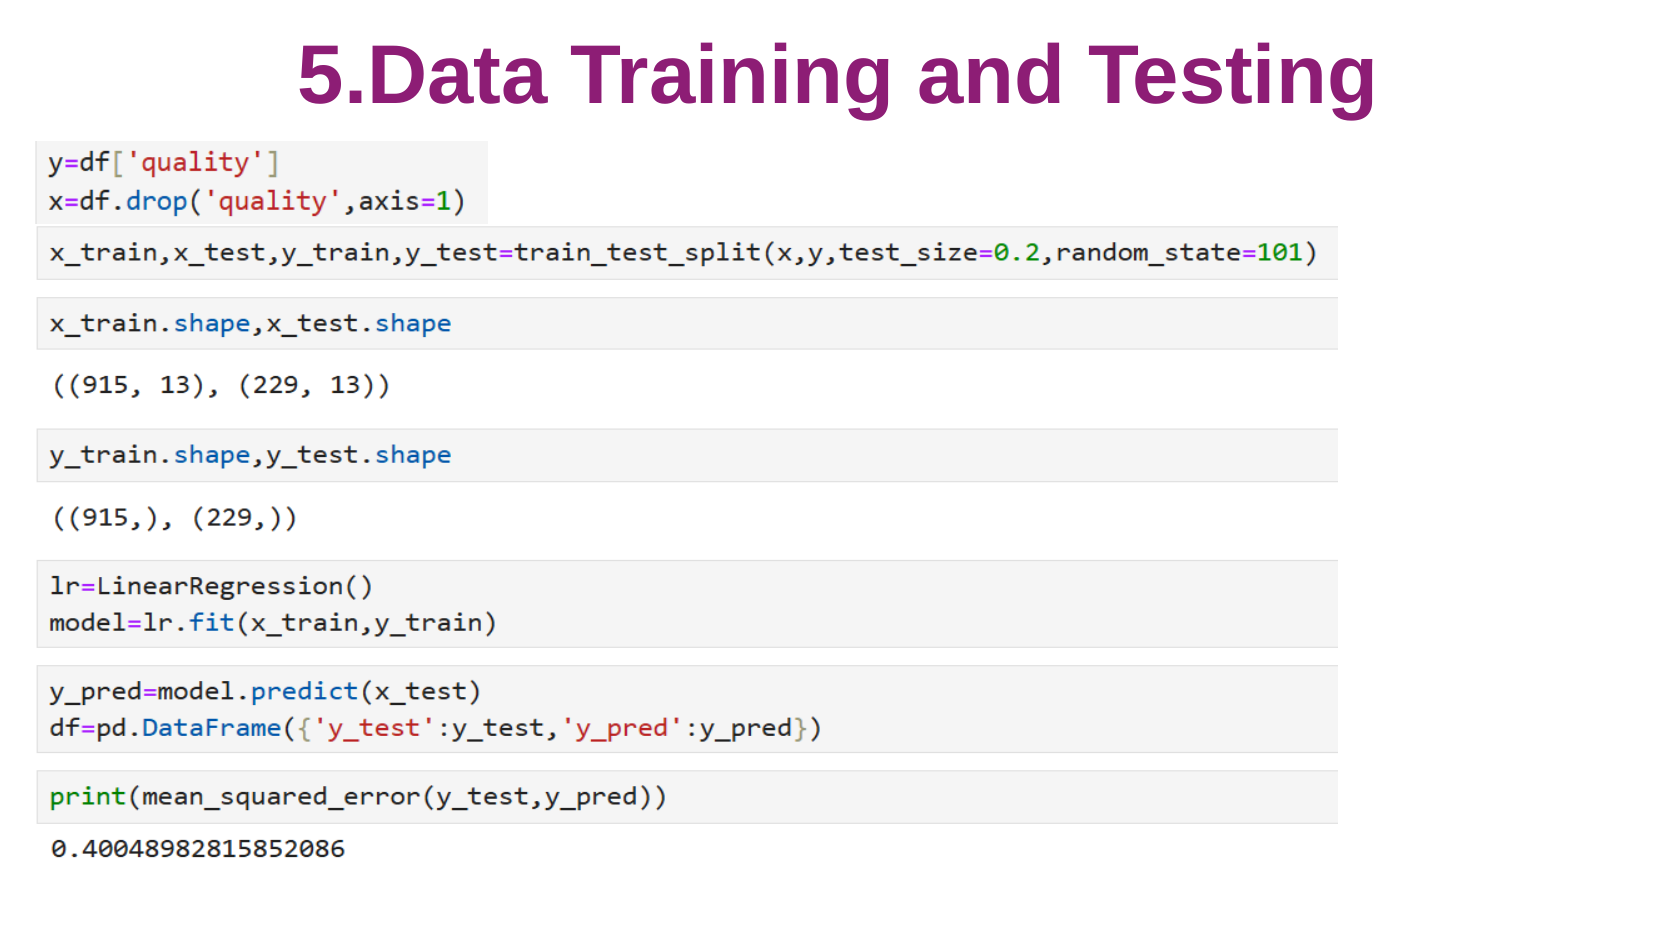

# 5.Data Training and Testing
[unsupported chart]